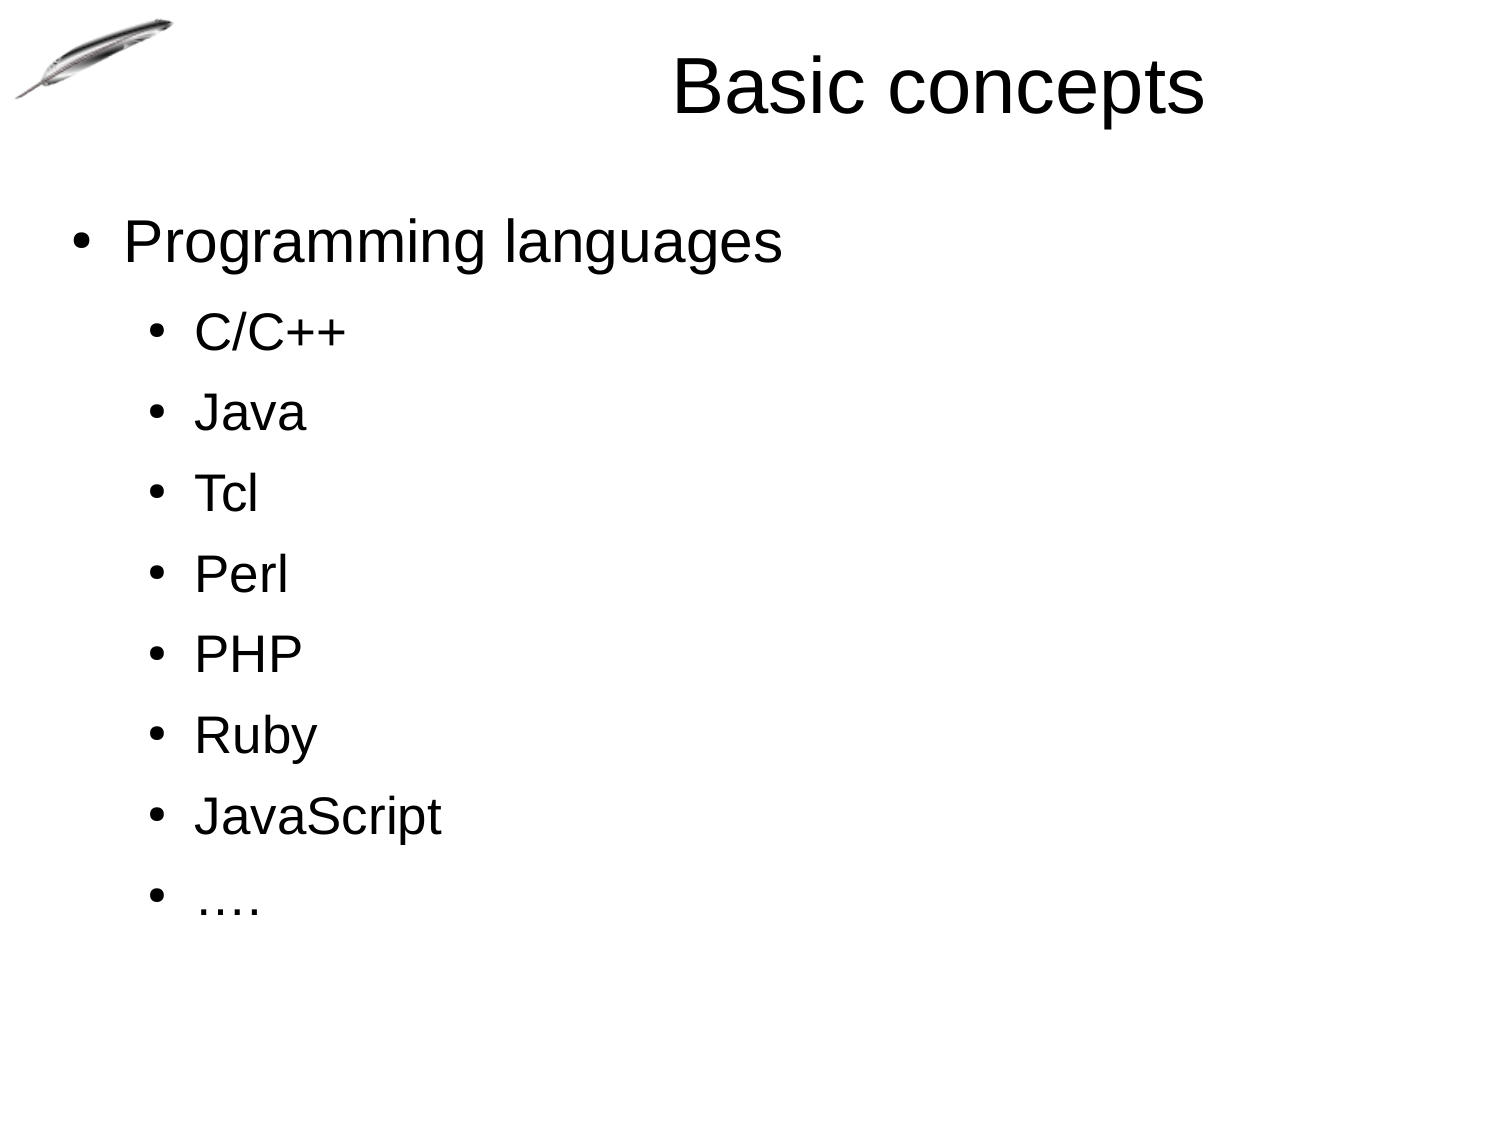

# Basic concepts
Programming languages
C/C++
Java
Tcl
Perl
PHP
Ruby
JavaScript
….